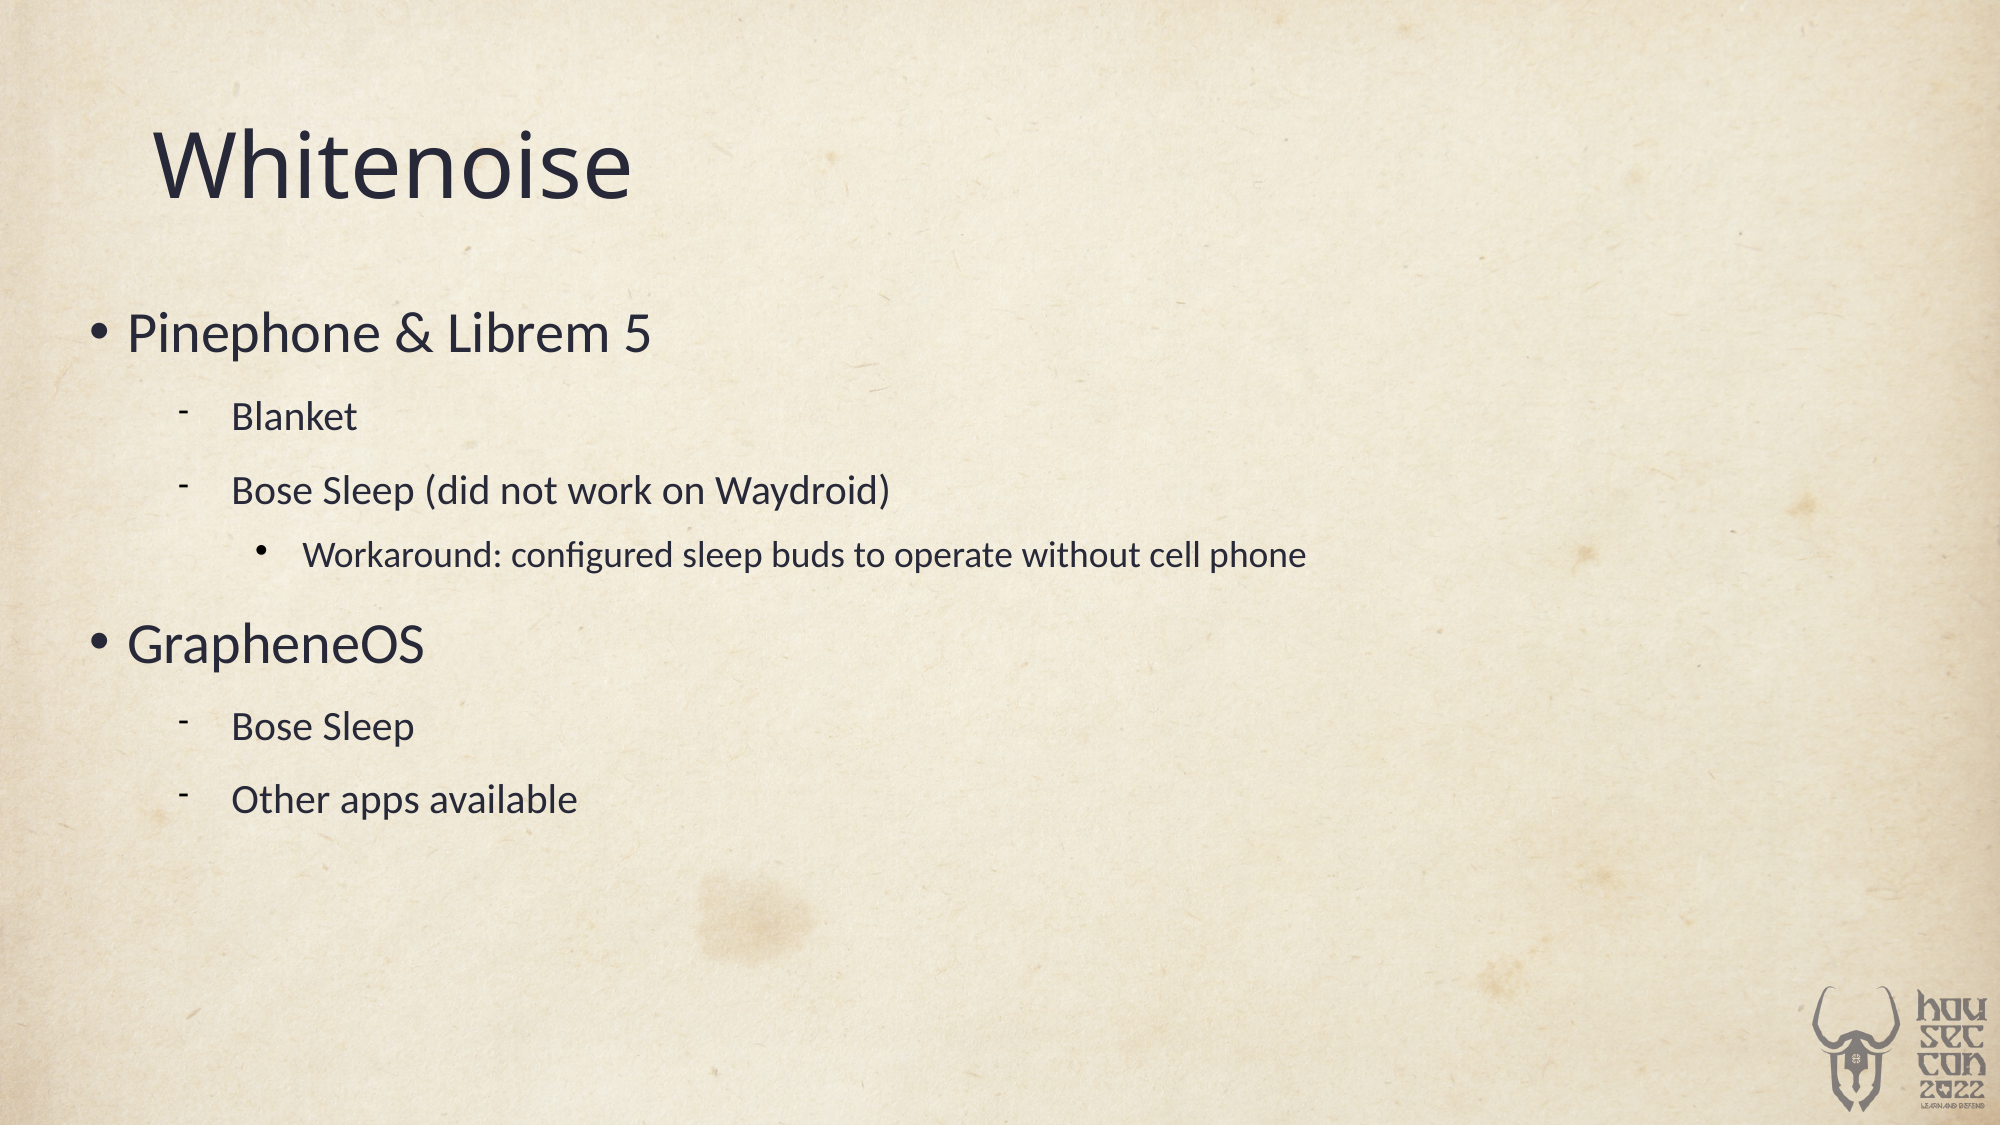

Whitenoise
Pinephone & Librem 5
Blanket
Bose Sleep (did not work on Waydroid)
Workaround: configured sleep buds to operate without cell phone
GrapheneOS
Bose Sleep
Other apps available